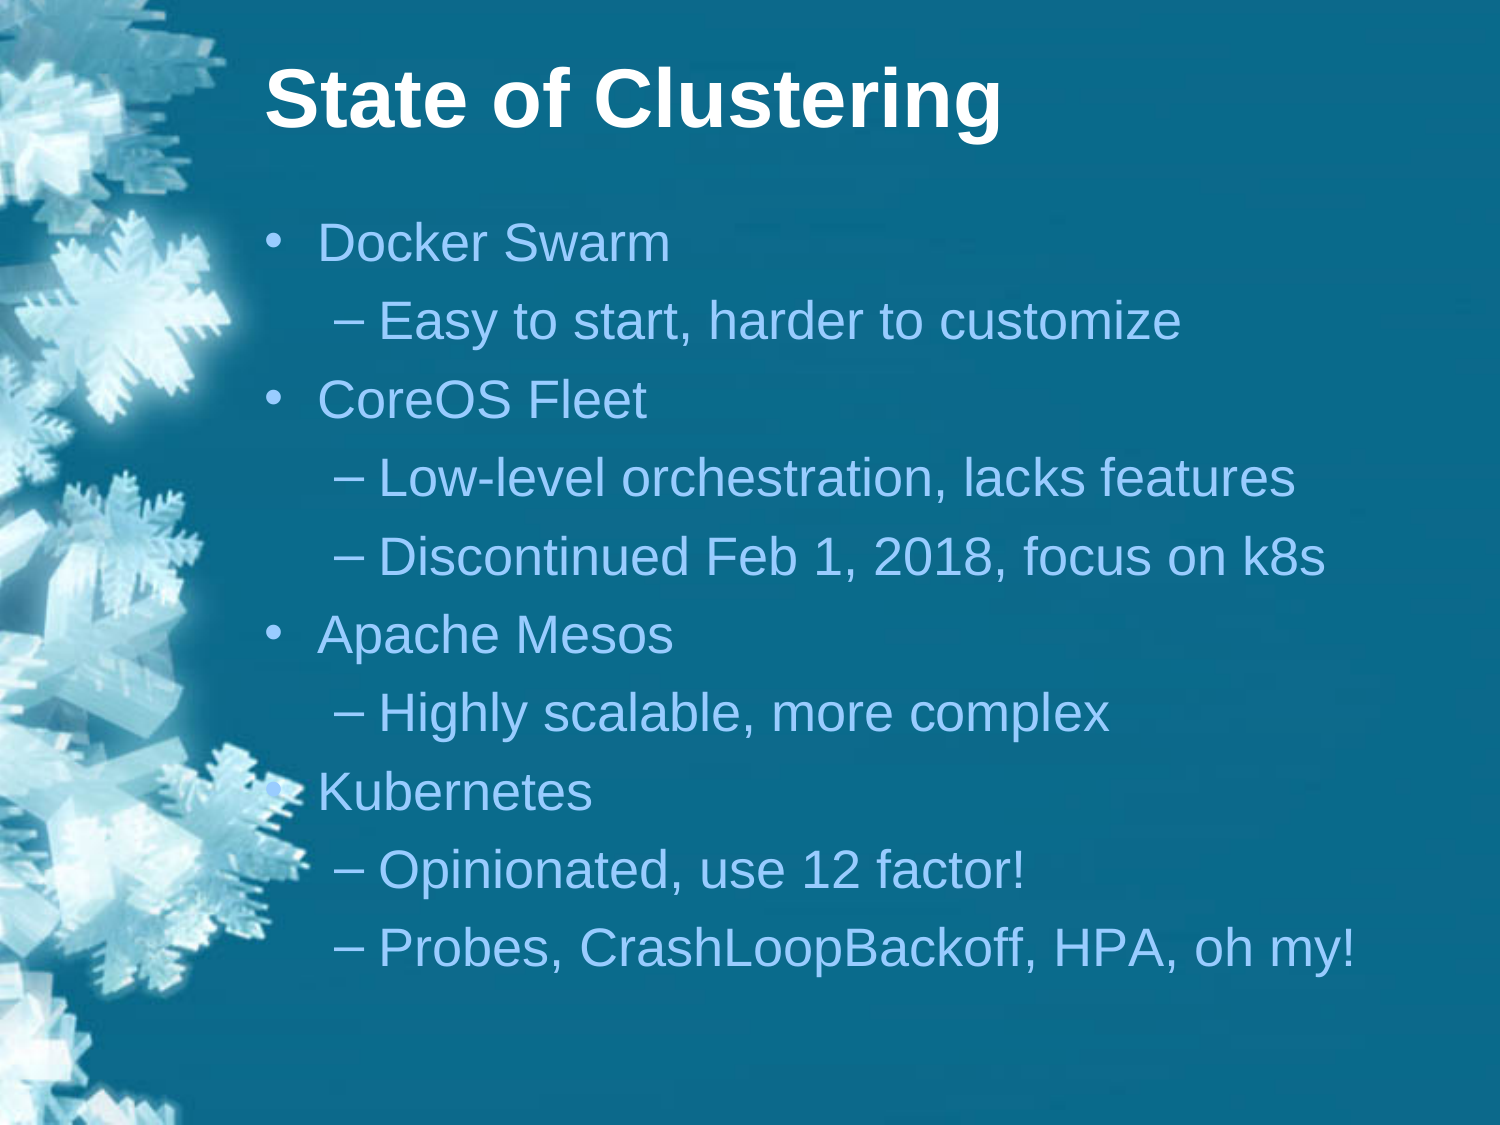

# State of Clustering
Docker Swarm
Easy to start, harder to customize
CoreOS Fleet
Low-level orchestration, lacks features
Discontinued Feb 1, 2018, focus on k8s
Apache Mesos
Highly scalable, more complex
Kubernetes
Opinionated, use 12 factor!
Probes, CrashLoopBackoff, HPA, oh my!